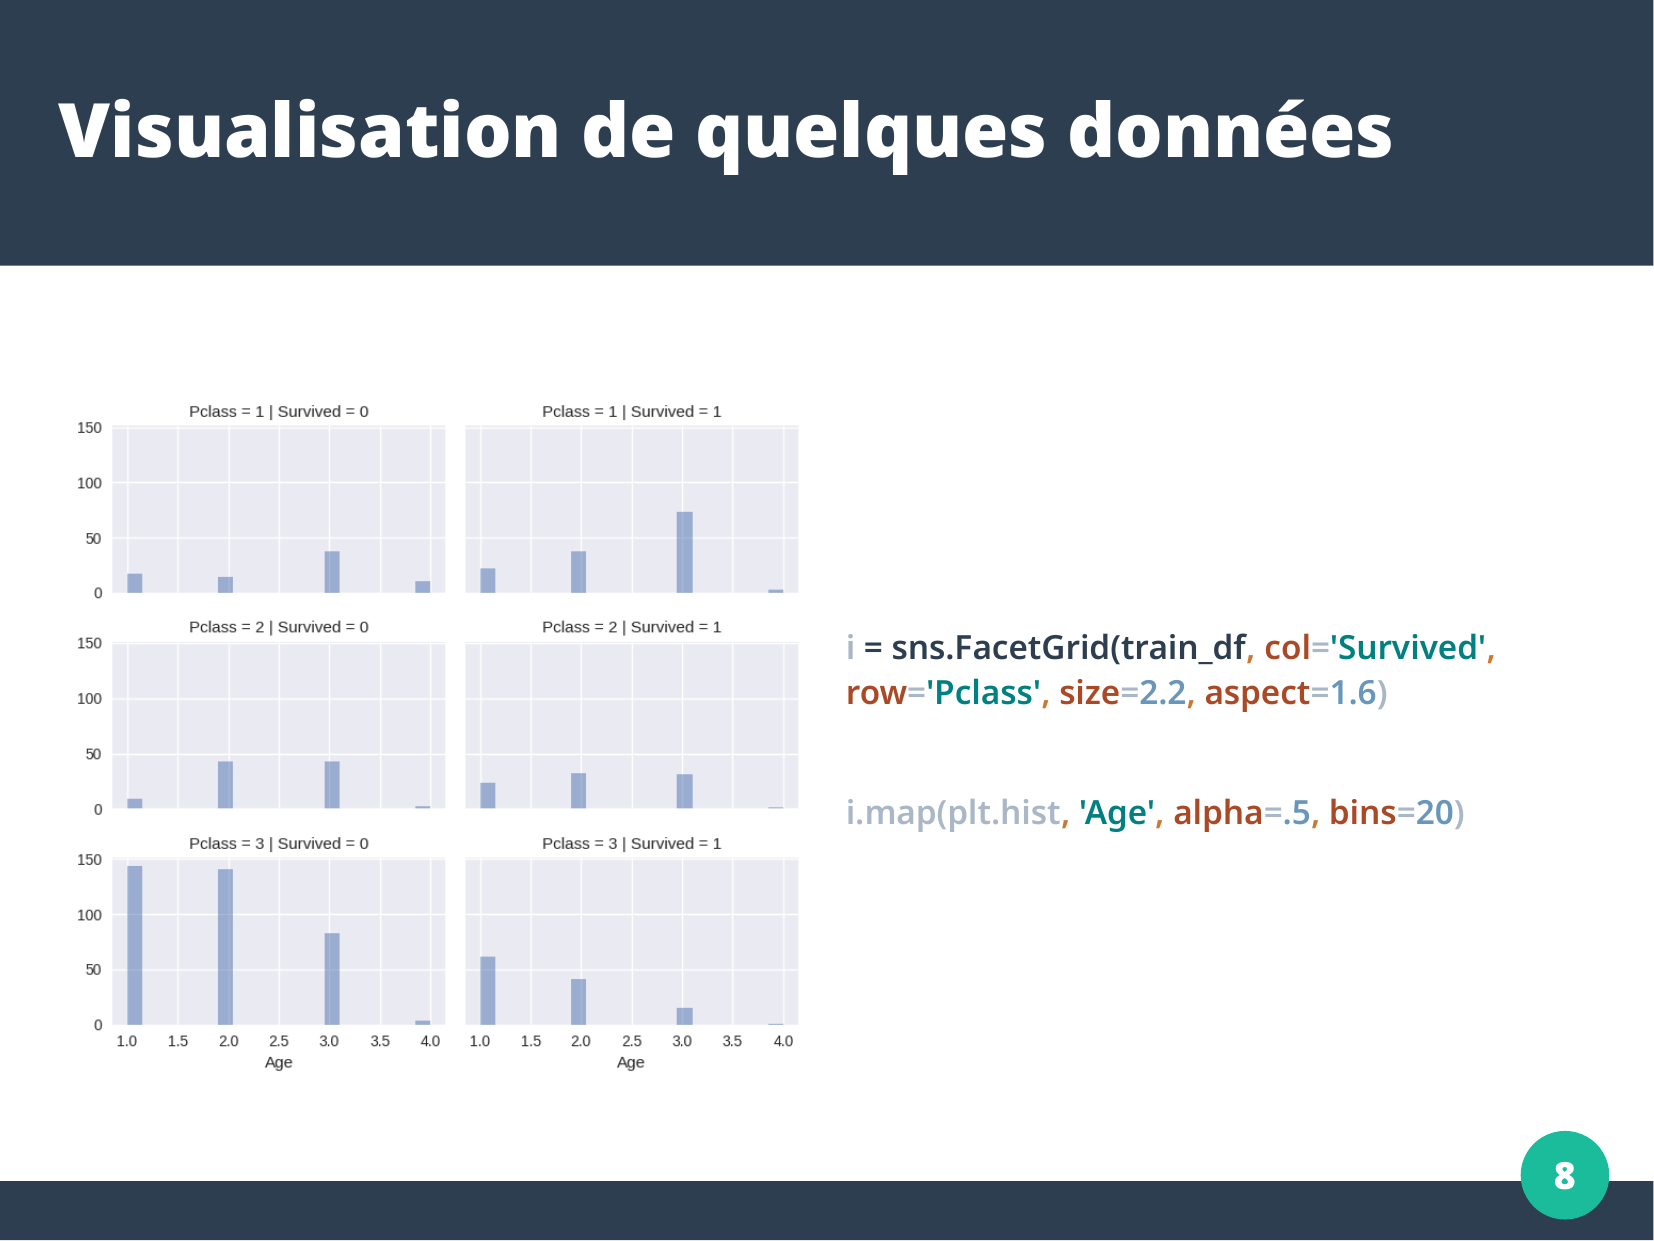

# Visualisation de quelques données
i = sns.FacetGrid(train_df, col='Survived', row='Pclass', size=2.2, aspect=1.6)
i.map(plt.hist, 'Age', alpha=.5, bins=20)
8